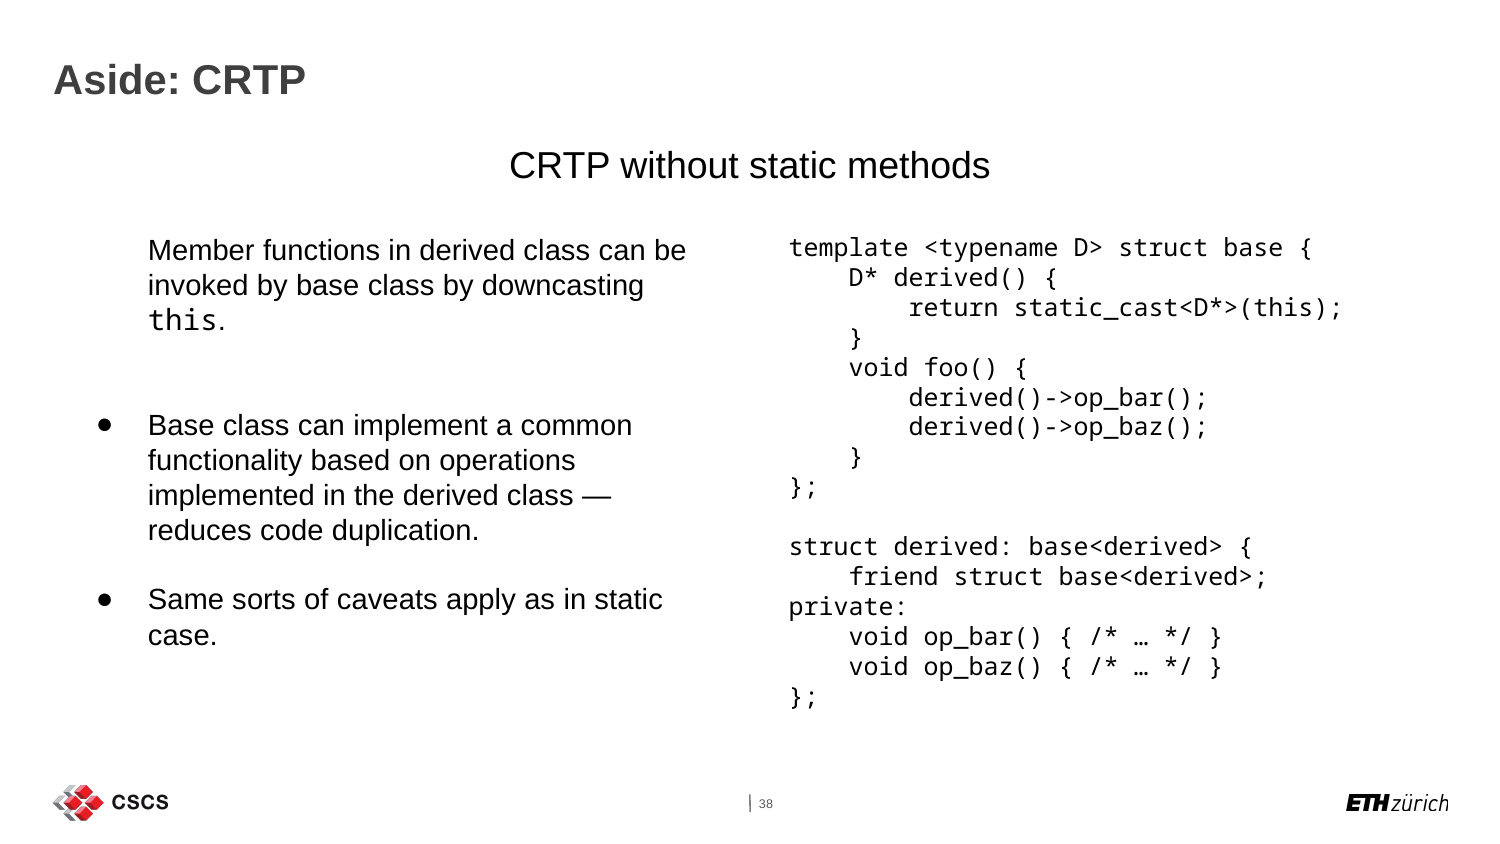

# Aside: CRTP
CRTP without static methods
Member functions in derived class can be invoked by base class by downcasting this.
Base class can implement a common functionality based on operations implemented in the derived class — reduces code duplication.
Same sorts of caveats apply as in static case.
template <typename D> struct base {
 D* derived() {
 return static_cast<D*>(this);
 }
 void foo() {
 derived()->op_bar();
 derived()->op_baz();
 }
};
struct derived: base<derived> {
 friend struct base<derived>;
private:
 void op_bar() { /* … */ }
 void op_baz() { /* … */ }
};